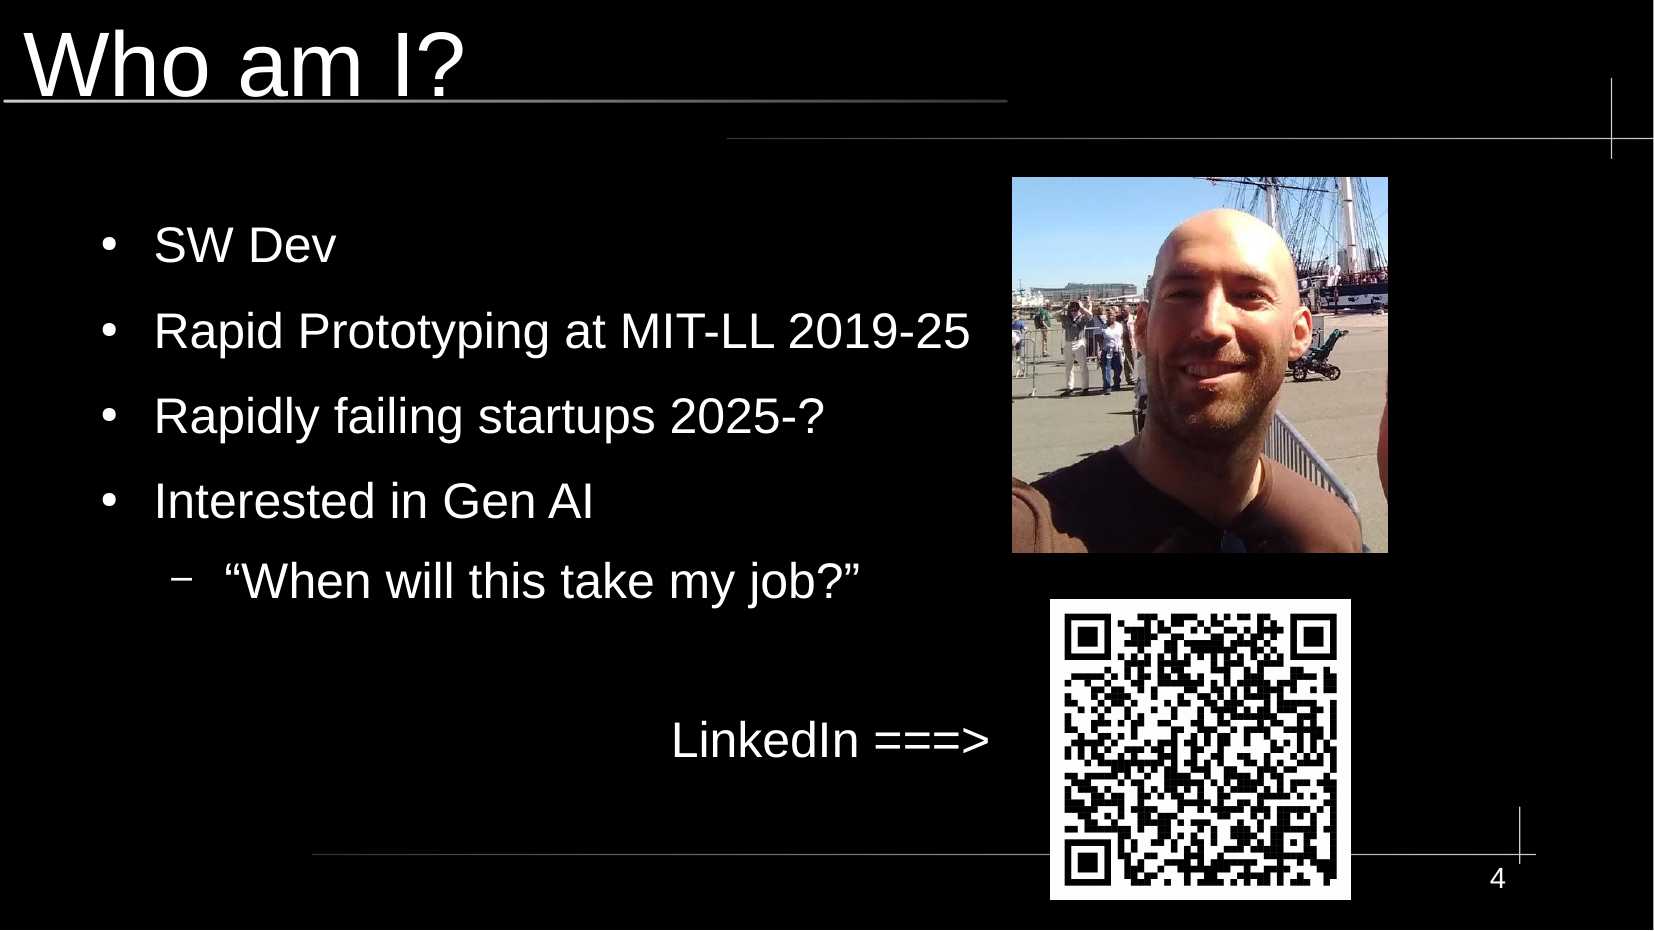

# Who am I?
SW Dev
Rapid Prototyping at MIT-LL 2019-25
Rapidly failing startups 2025-?
Interested in Gen AI
“When will this take my job?”
LinkedIn ===>
4